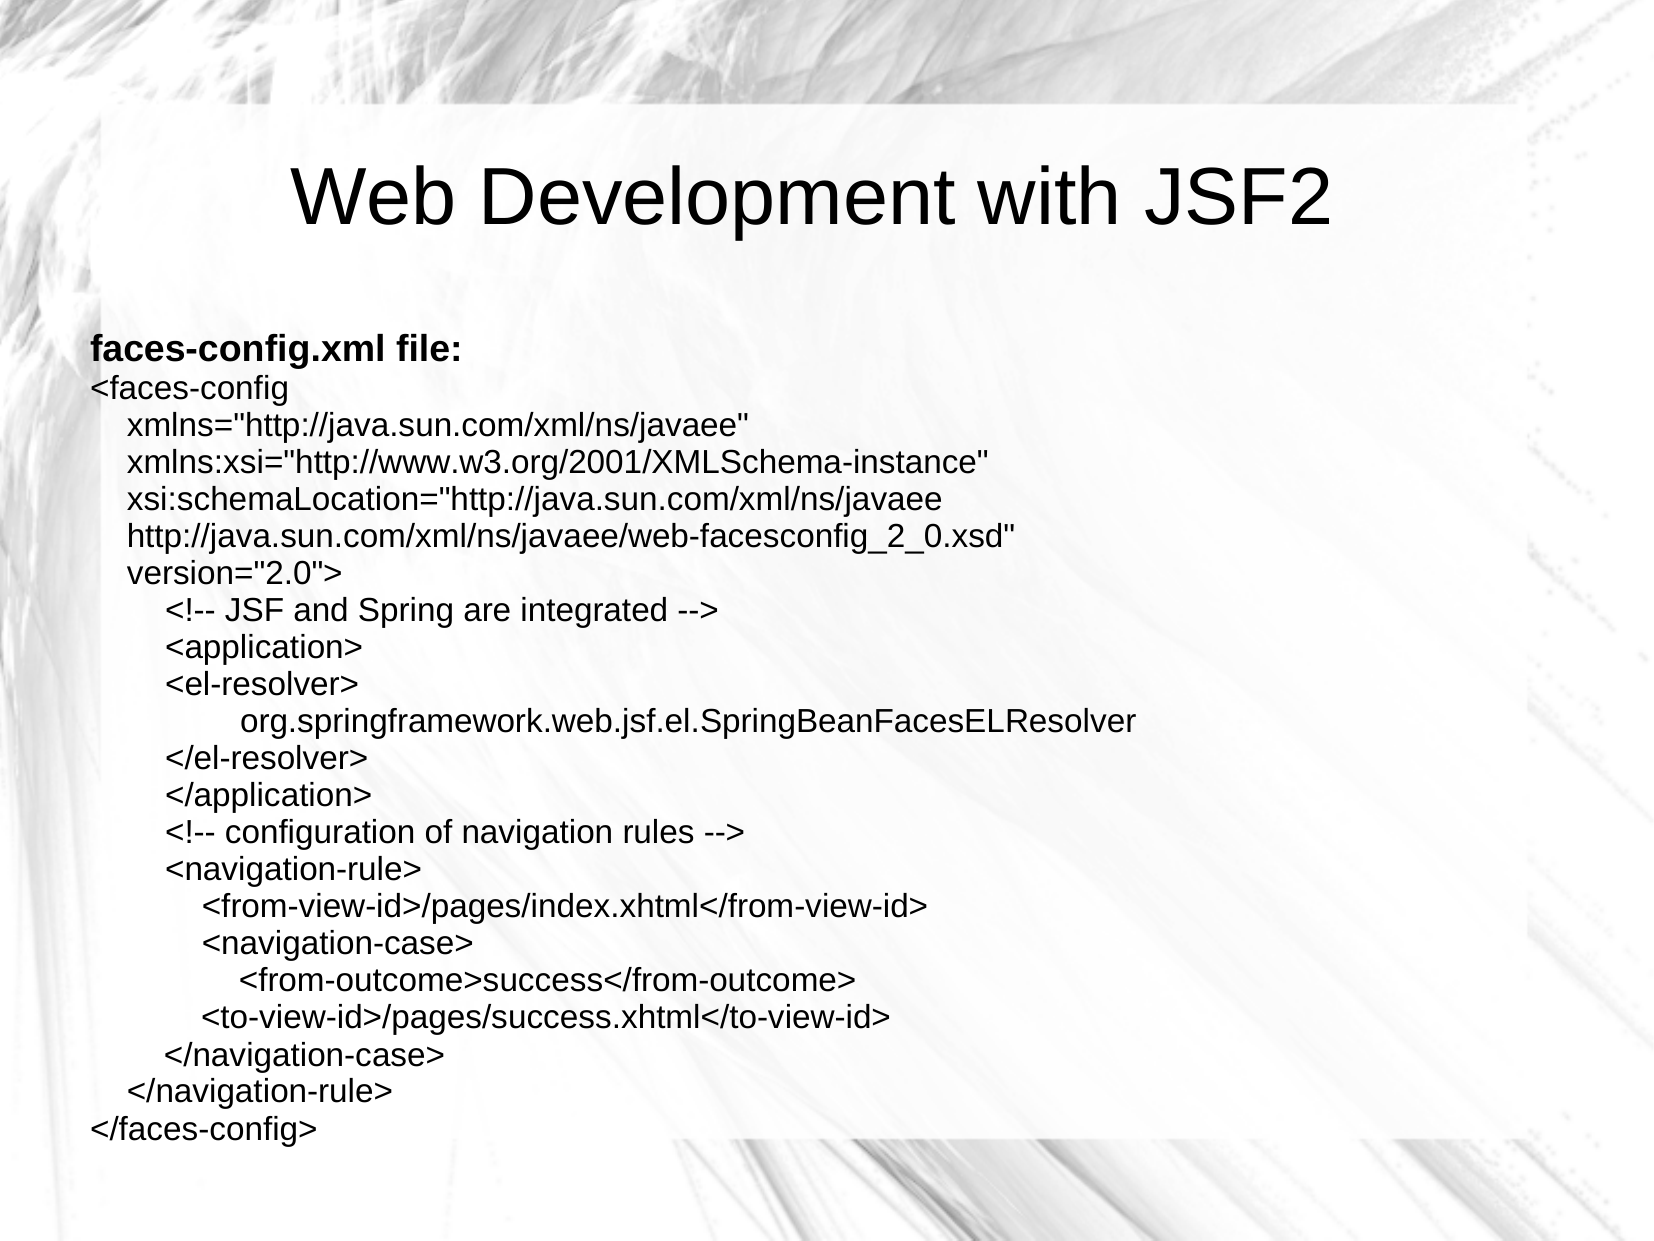

# Web Development with JSF2
faces-config.xml file:
<faces-config
 xmlns="http://java.sun.com/xml/ns/javaee"
 xmlns:xsi="http://www.w3.org/2001/XMLSchema-instance"
 xsi:schemaLocation="http://java.sun.com/xml/ns/javaee
 http://java.sun.com/xml/ns/javaee/web-facesconfig_2_0.xsd"
 version="2.0">
 	<!-- JSF and Spring are integrated -->
 	<application>
 	<el-resolver>
 		org.springframework.web.jsf.el.SpringBeanFacesELResolver
 	</el-resolver>
 	</application>
	<!-- configuration of navigation rules -->
	<navigation-rule>
	 <from-view-id>/pages/index.xhtml</from-view-id>
	 <navigation-case>
	 <from-outcome>success</from-outcome>
 <to-view-id>/pages/success.xhtml</to-view-id>
 </navigation-case>
 </navigation-rule>
</faces-config>